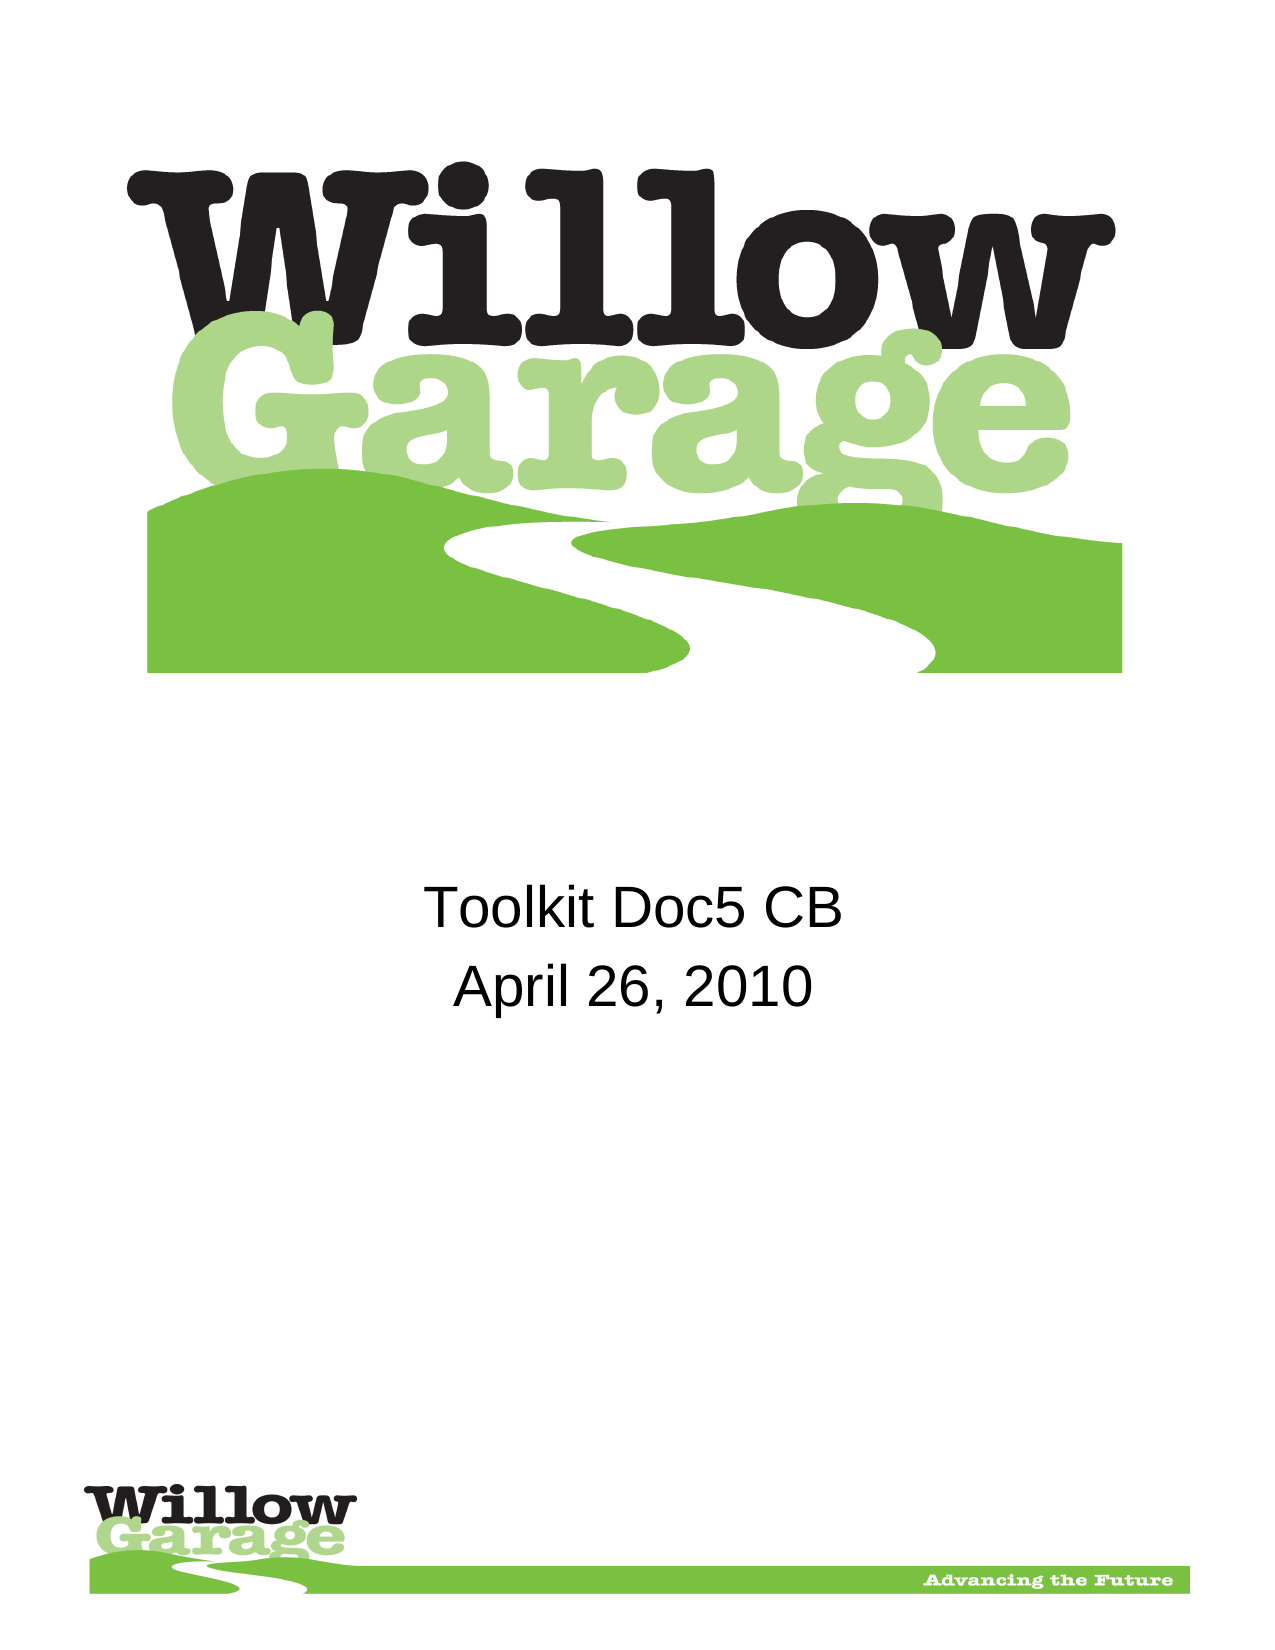

# Toolkit Doc5 CB
April 26, 2010